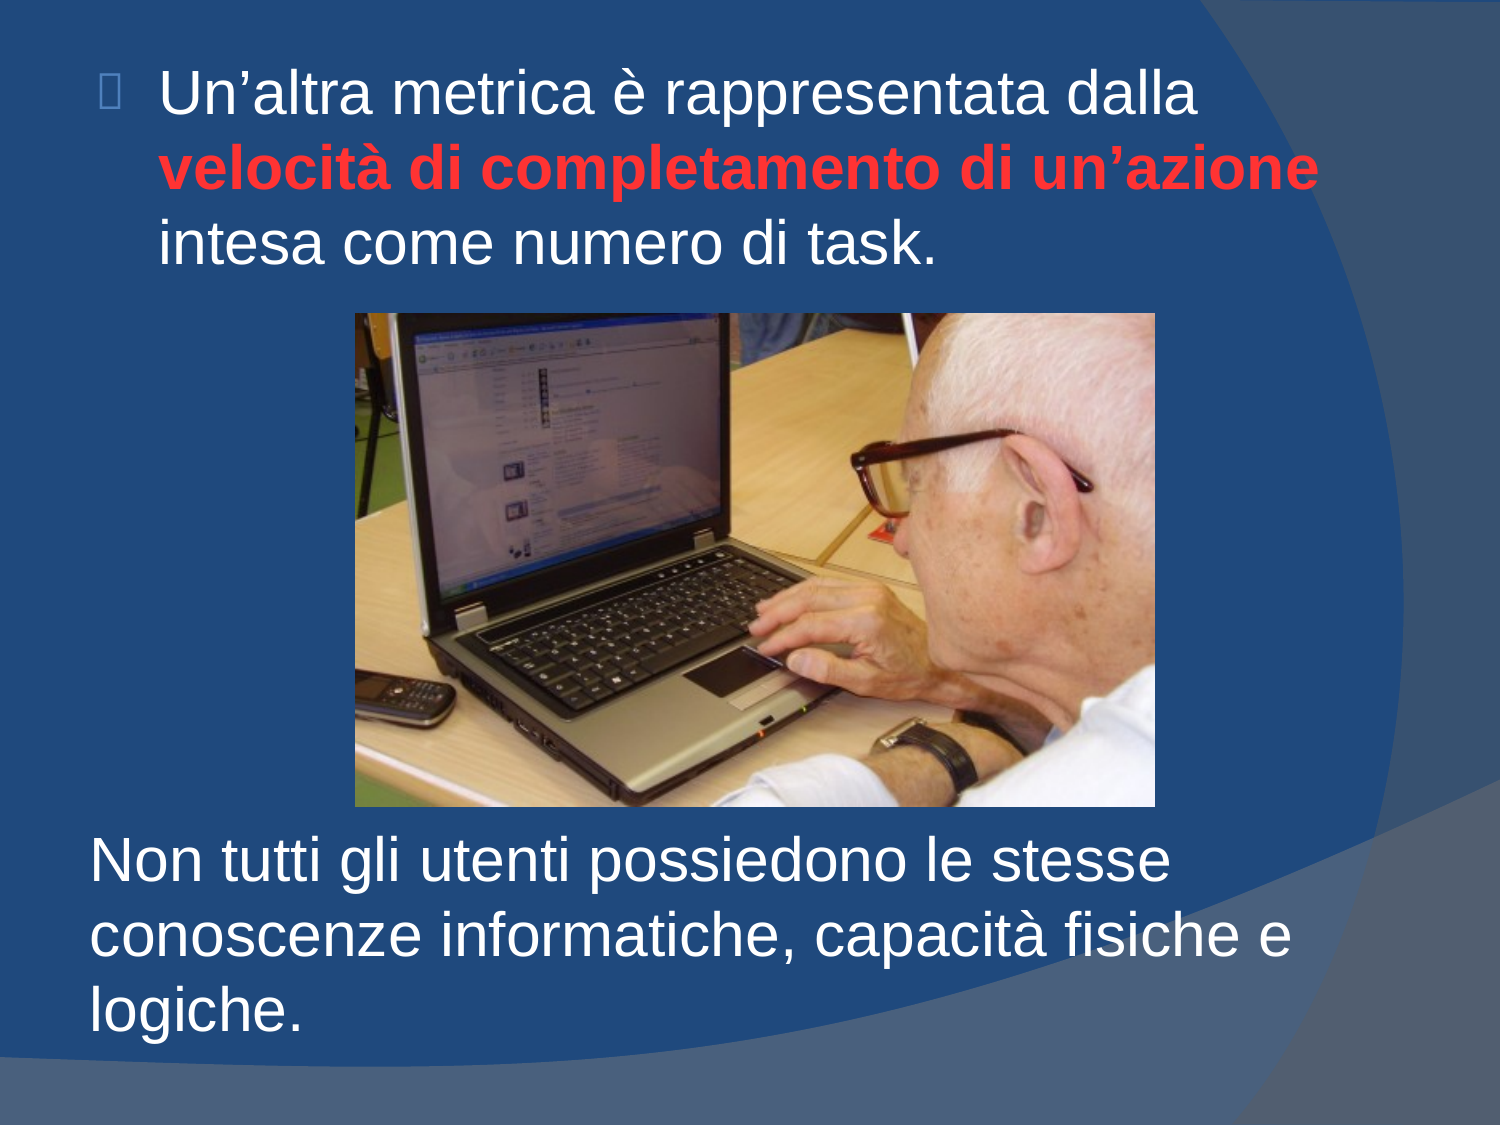

# Un’altra metrica è rappresentata dalla velocità di completamento di un’azione intesa come numero di task.
Non tutti gli utenti possiedono le stesse conoscenze informatiche, capacità fisiche e logiche.